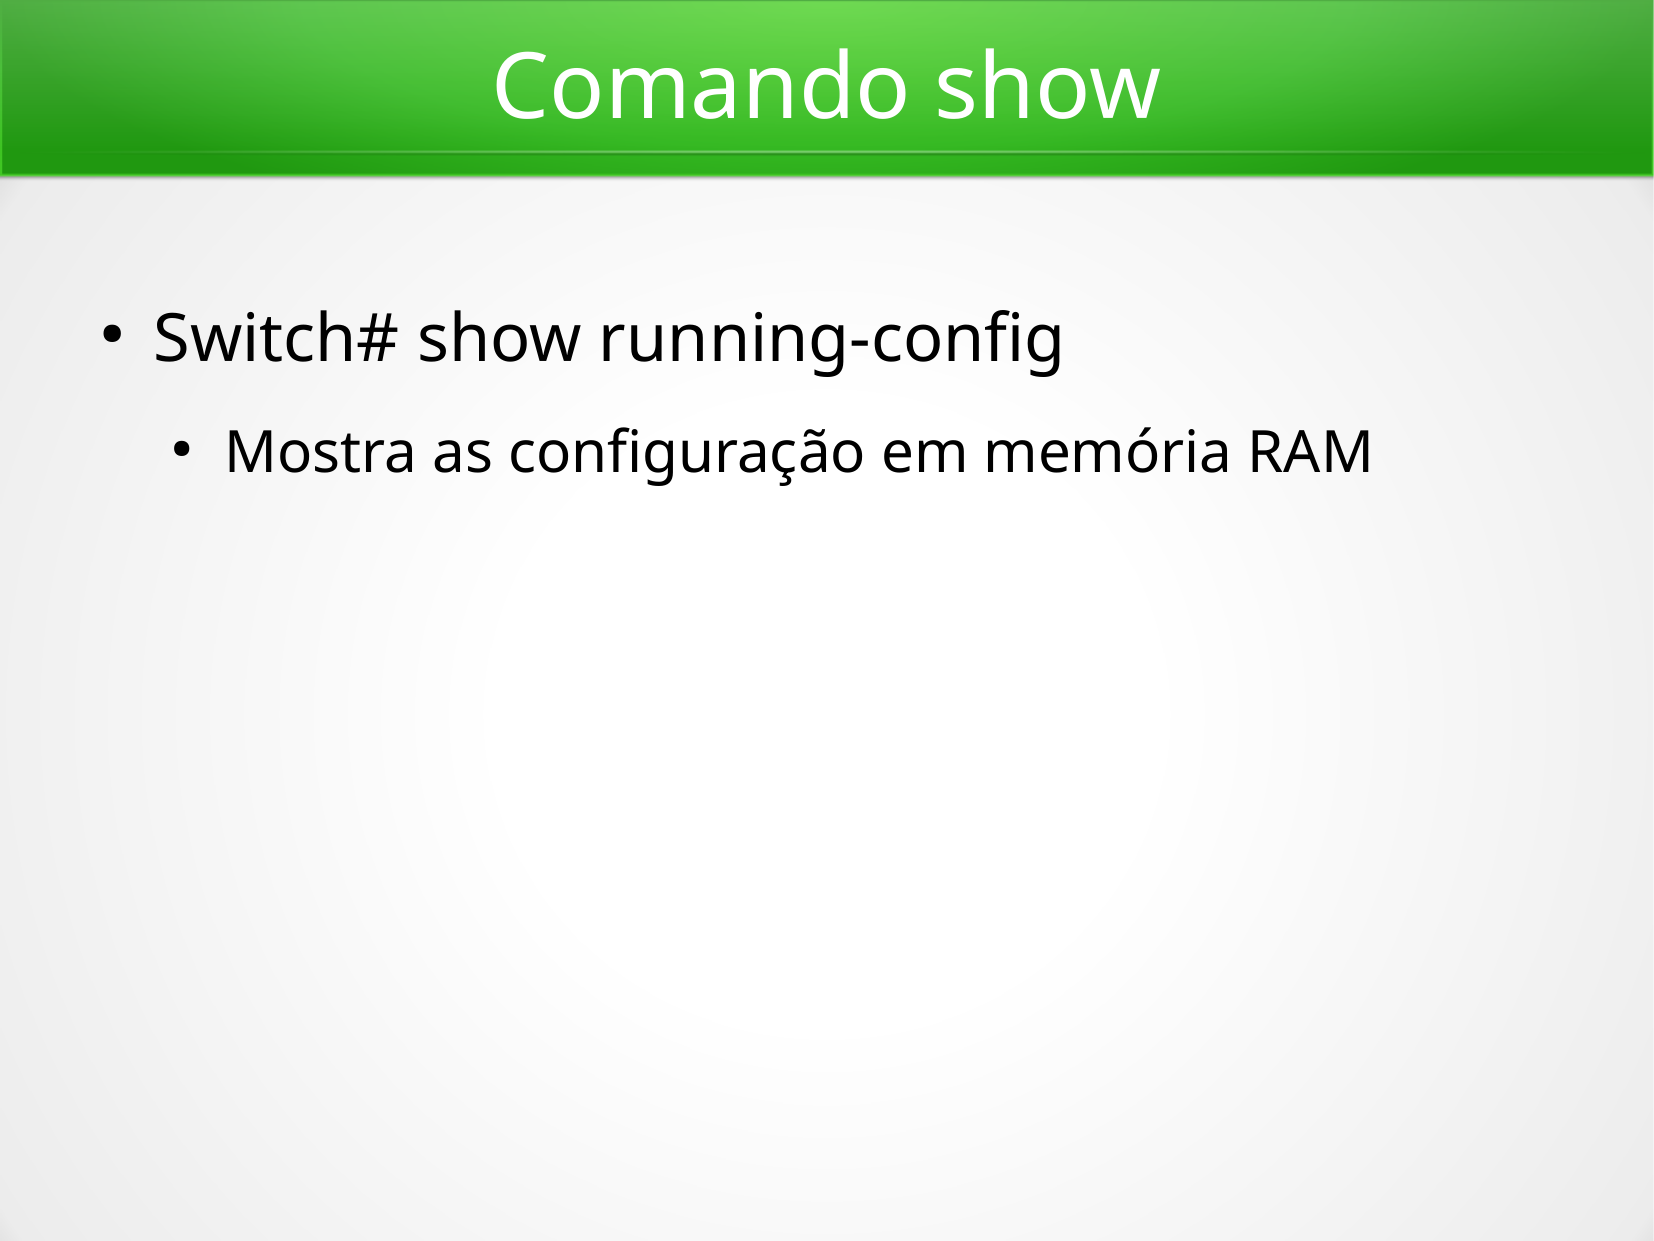

# Comando show
Switch# show running-config
Mostra as configuração em memória RAM